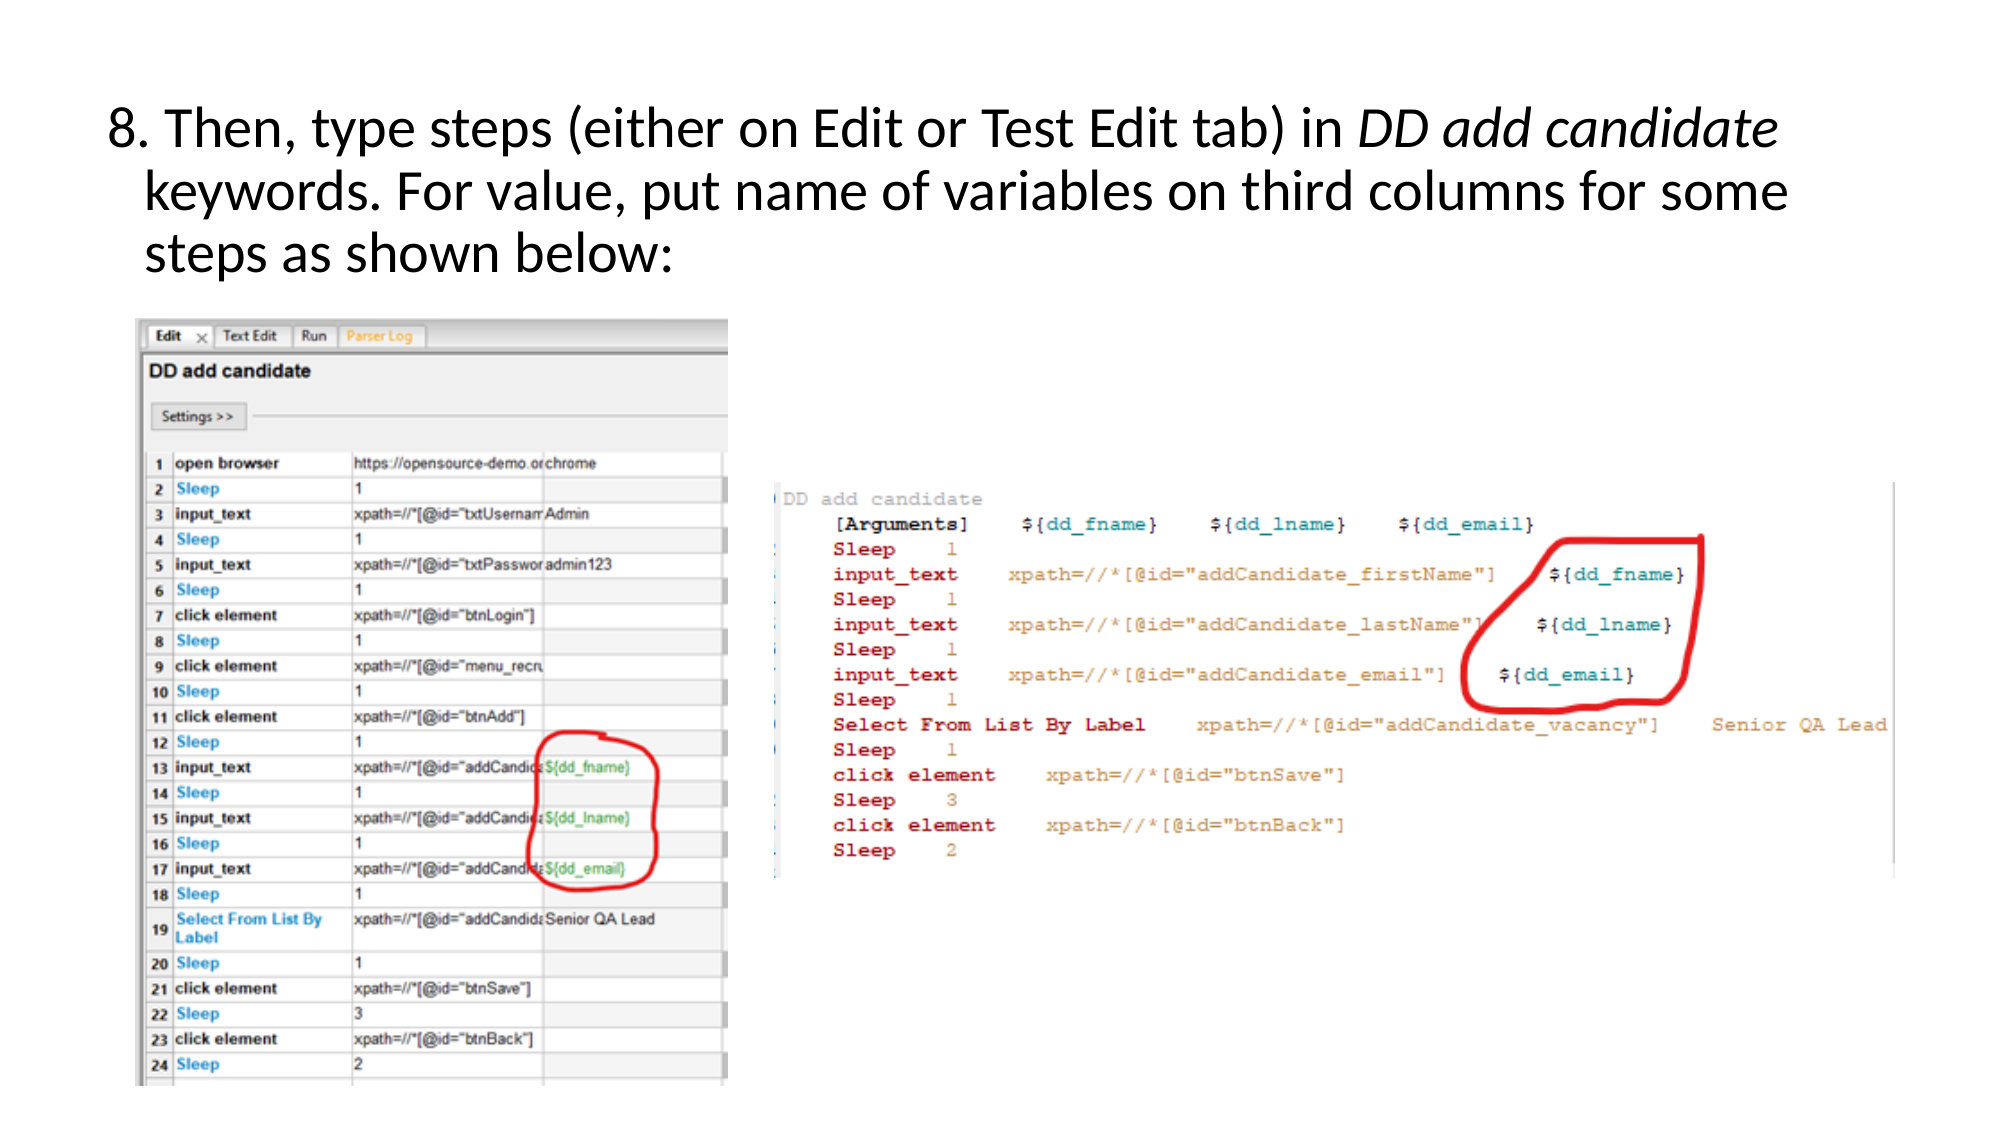

# 8. Then, type steps (either on Edit or Test Edit tab) in DD add candidate keywords. For value, put name of variables on third columns for some steps as shown below: